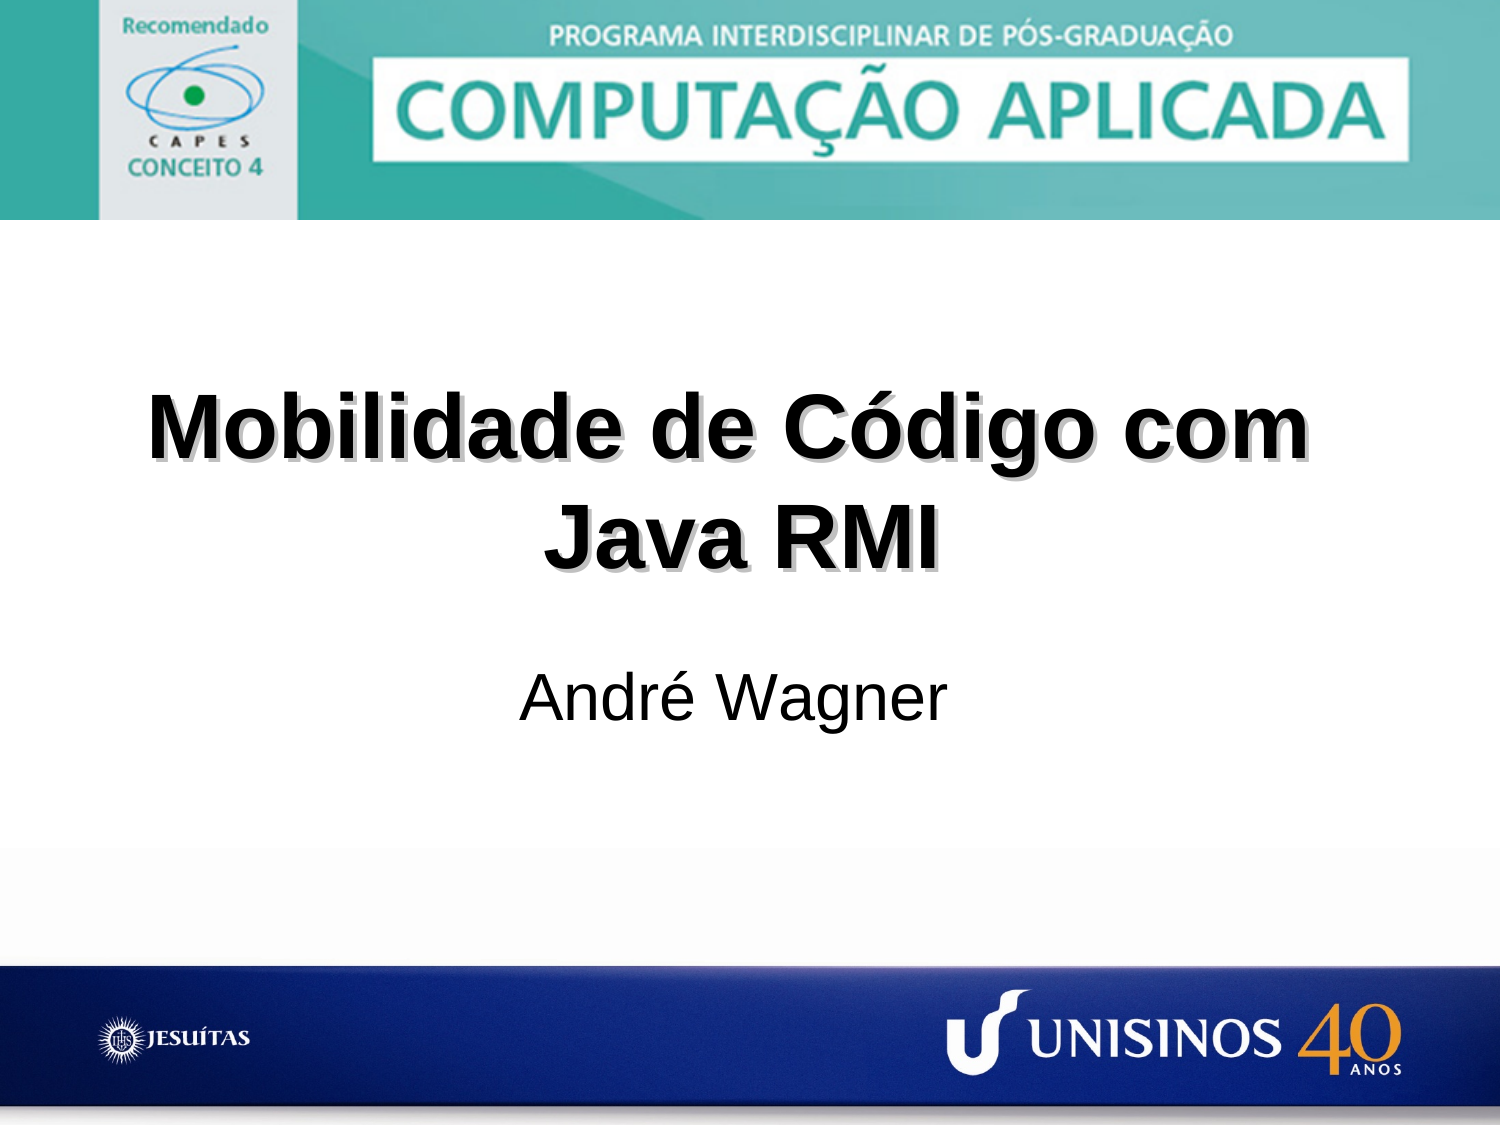

# Mobilidade de Código com Java RMI
André Wagner